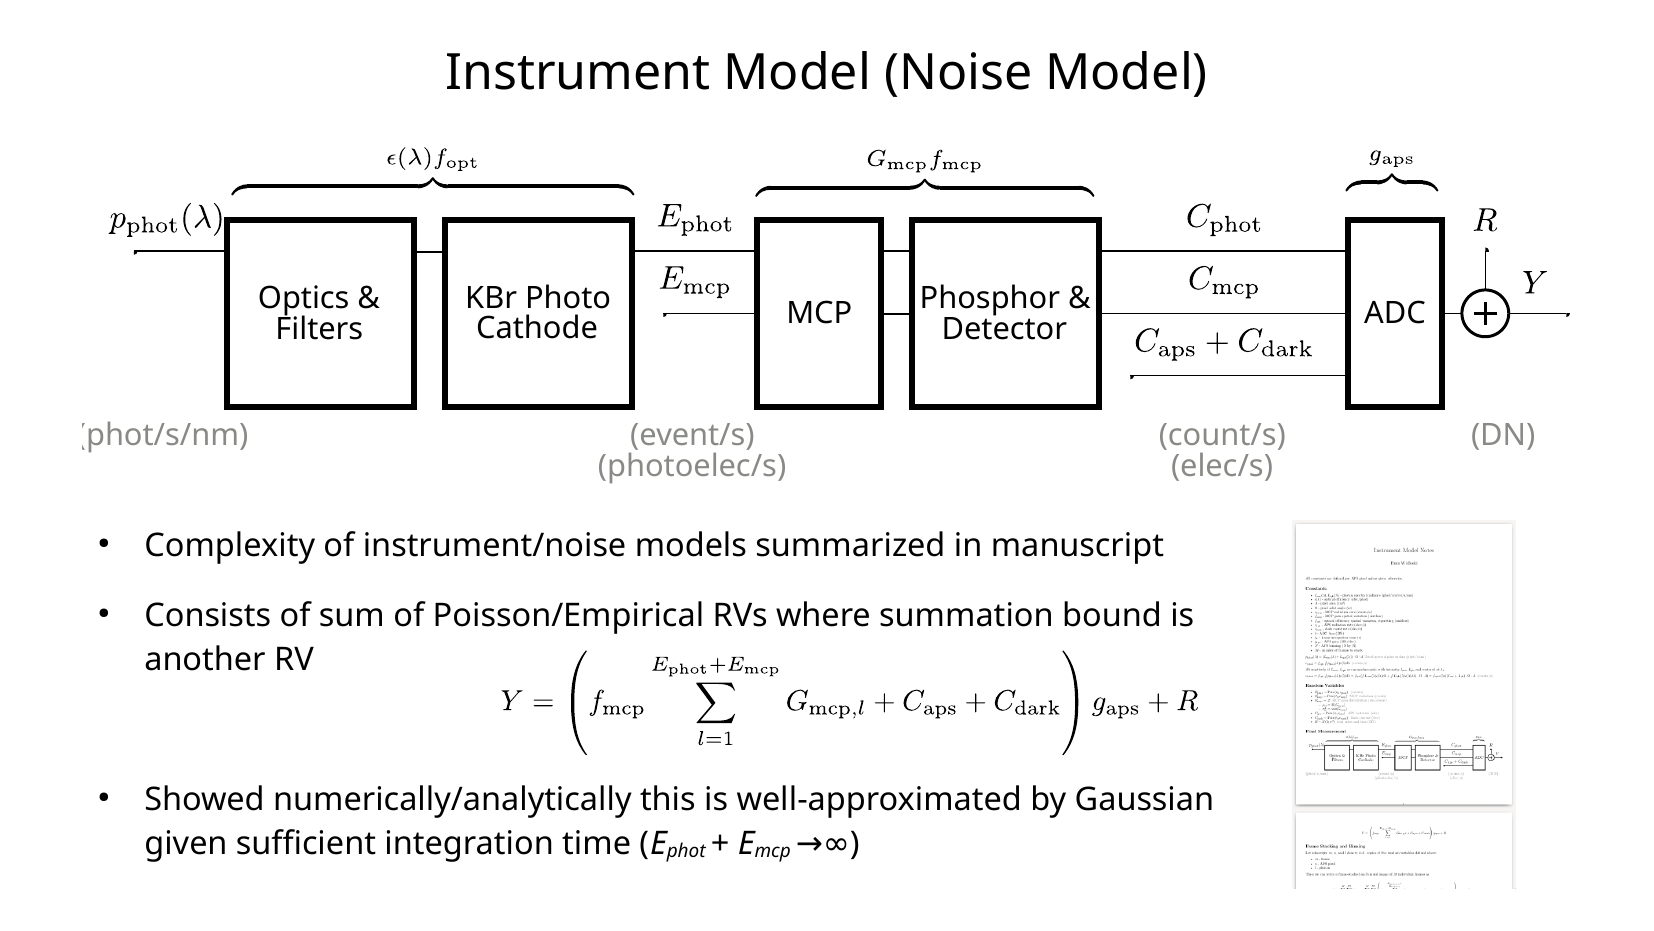

# Instrument Model (Noise Model)
Complexity of instrument/noise models summarized in manuscript
Consists of sum of Poisson/Empirical RVs where summation bound is another RV
Showed numerically/analytically this is well-approximated by Gaussian given sufficient integration time (Ephot + Emcp →∞)